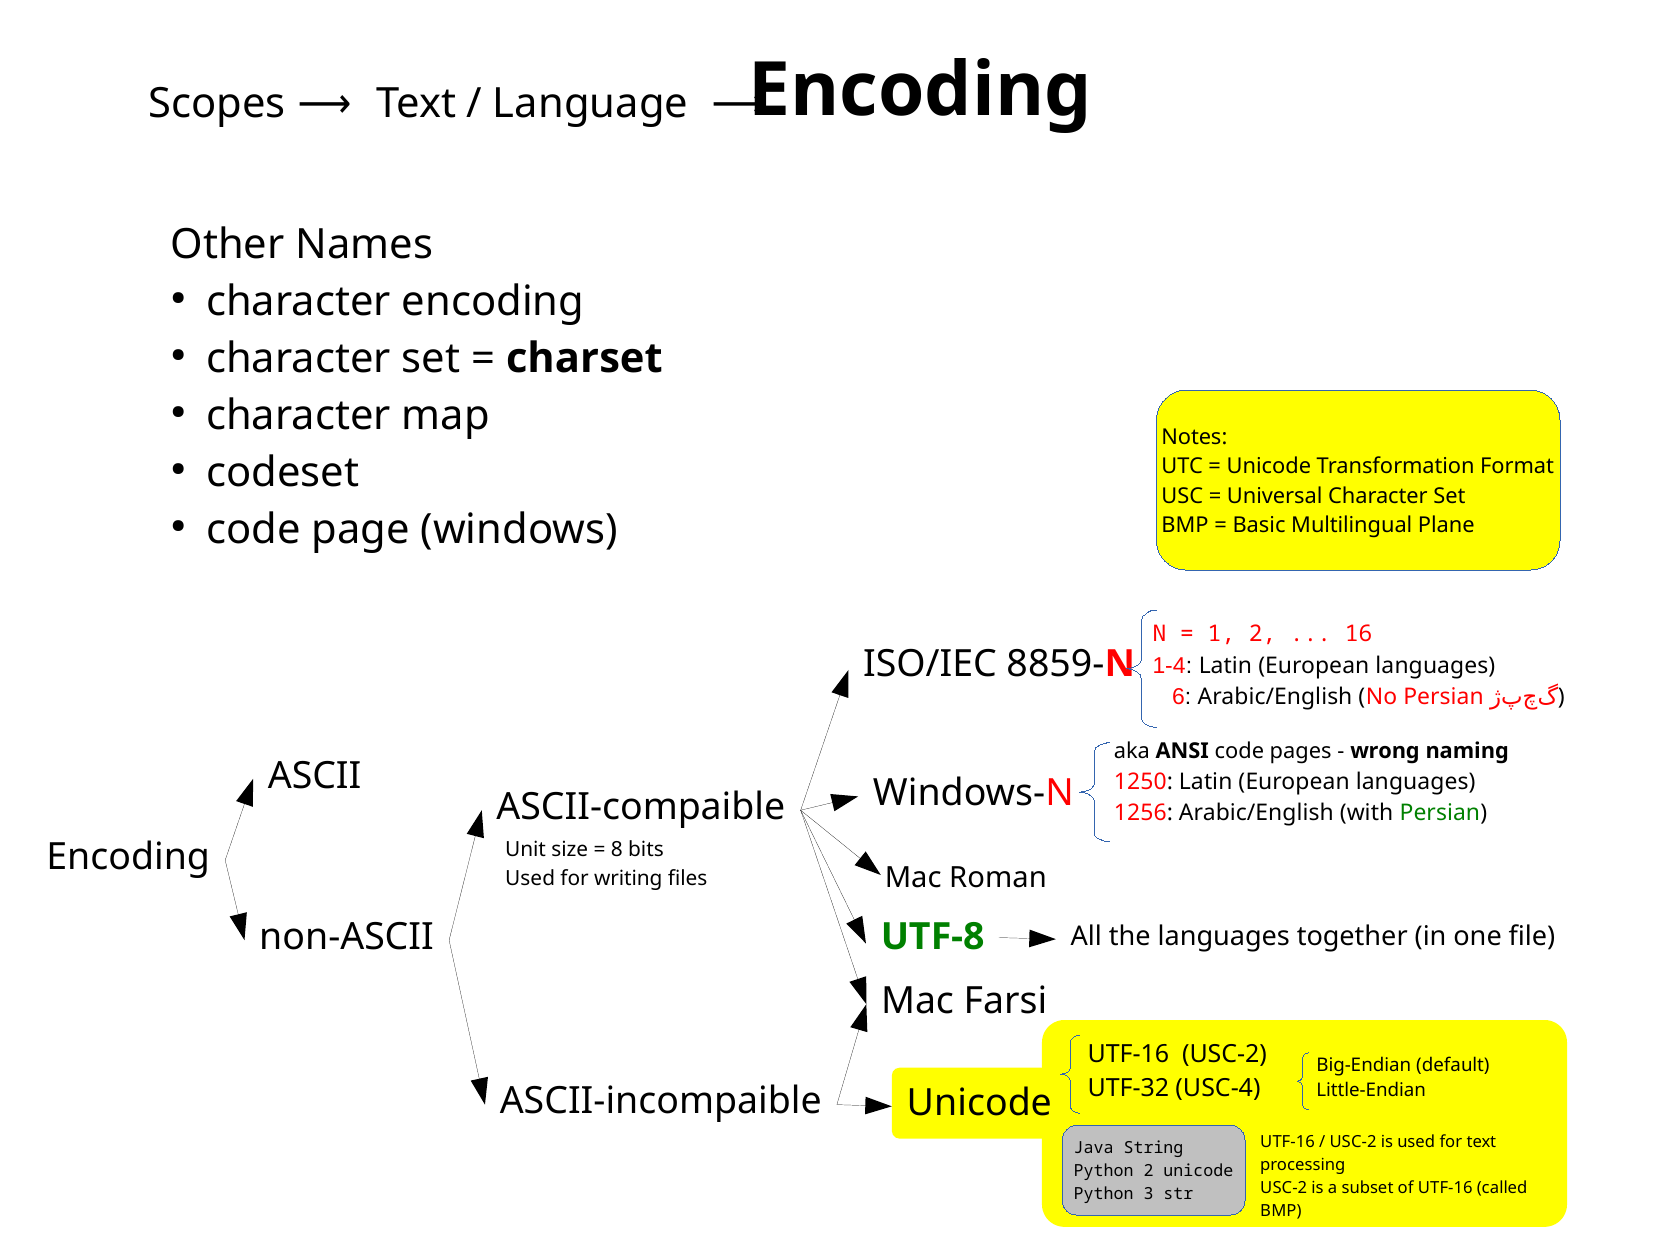

Encoding
Scopes ⟶ Text / Language ⟶
Other Names
character encoding
character set = charset
character map
codeset
code page (windows)
Notes:
UTC = Unicode Transformation Format
USC = Universal Character Set
BMP = Basic Multilingual Plane
N = 1, 2, ... 16
1-4: Latin (European languages)
 6: Arabic/English (No Persian گ‌چ‌پ‌ژ)
ISO/IEC 8859-N
aka ANSI code pages - wrong naming
1250: Latin (European languages)
1256: Arabic/English (with Persian)
ASCII
Windows-N
ASCII-compaible
Encoding
Unit size = 8 bits
Used for writing files
Mac Roman
non-ASCII
UTF-8
All the languages together (in one file)
Mac Farsi
UTF-16 (USC-2)
UTF-32 (USC-4)
Big-Endian (default)
Little-Endian
ASCII-incompaible
Unicode
UTF-16 / USC-2 is used for text processing
USC-2 is a subset of UTF-16 (called BMP)
Java String
Python 2 unicode
Python 3 str